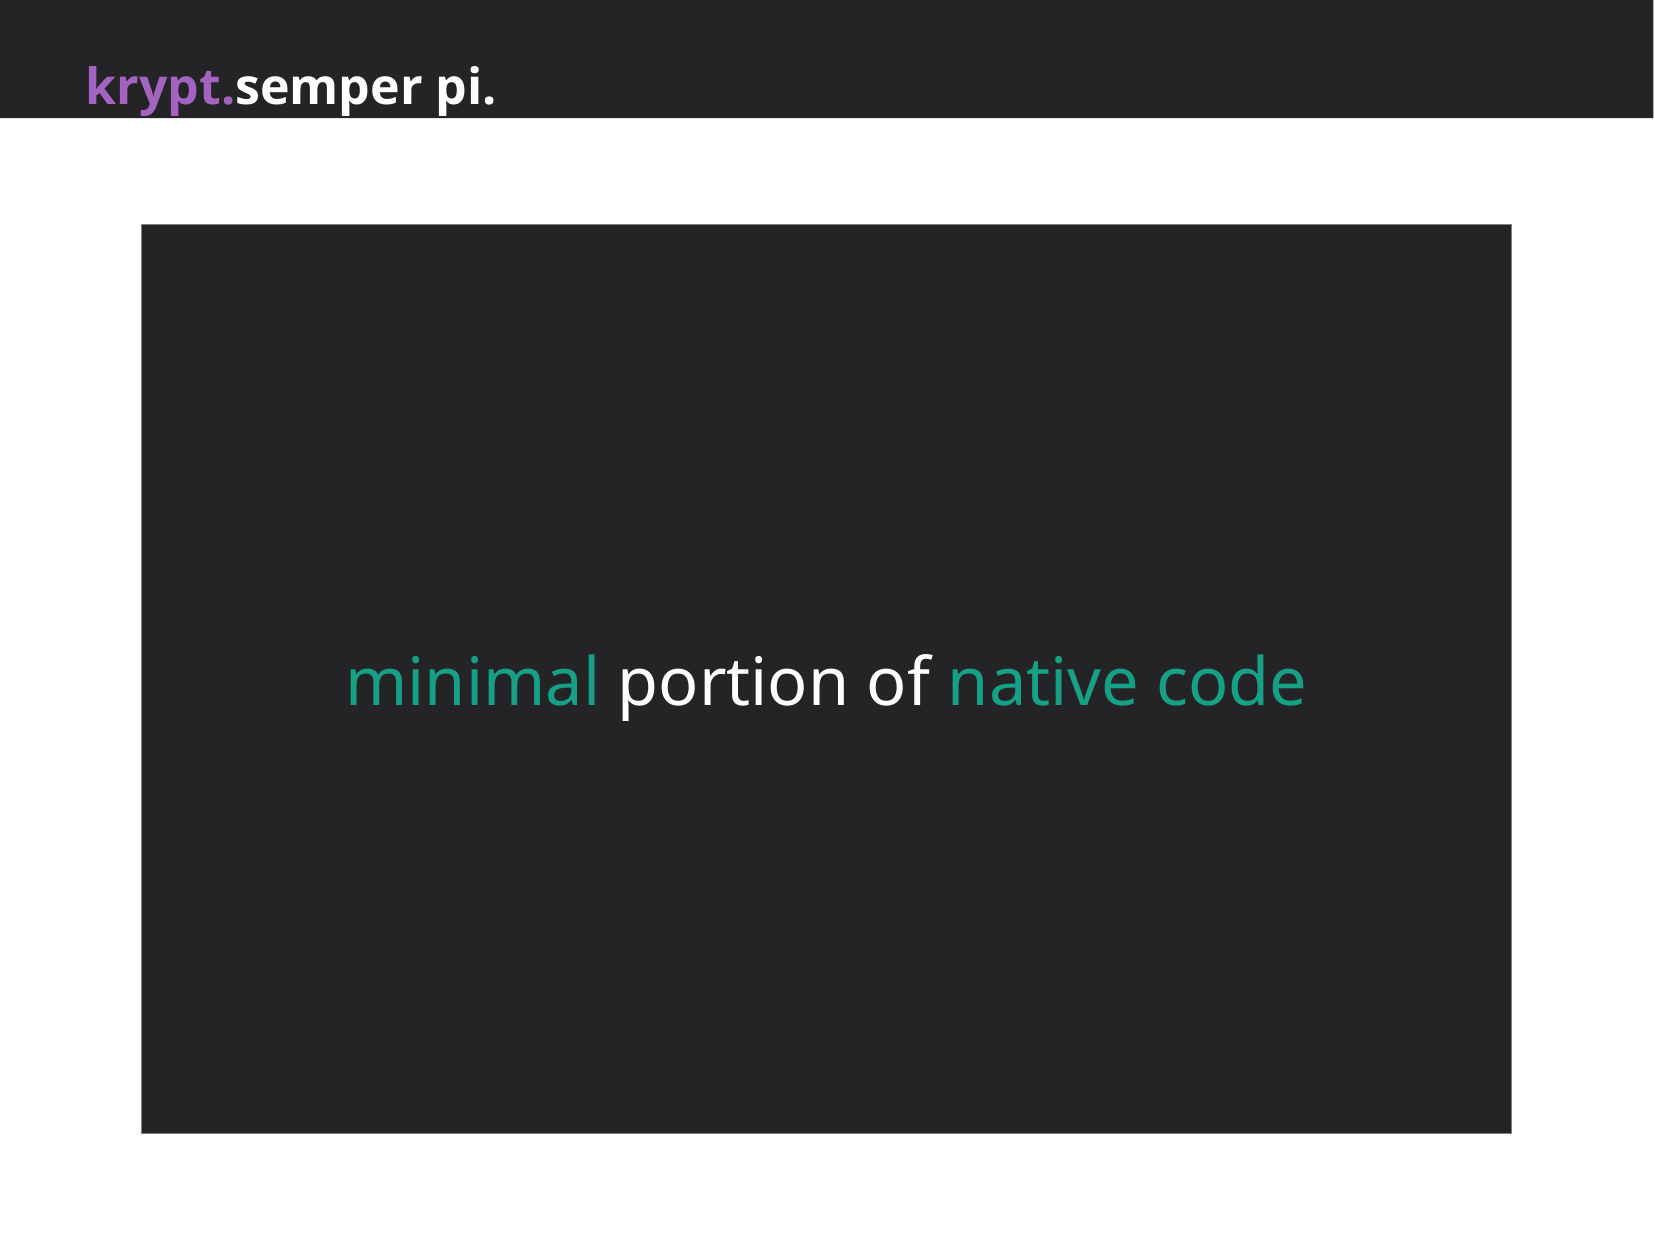

krypt.semper pi.
minimal portion of native code
krypt first of all is a framework